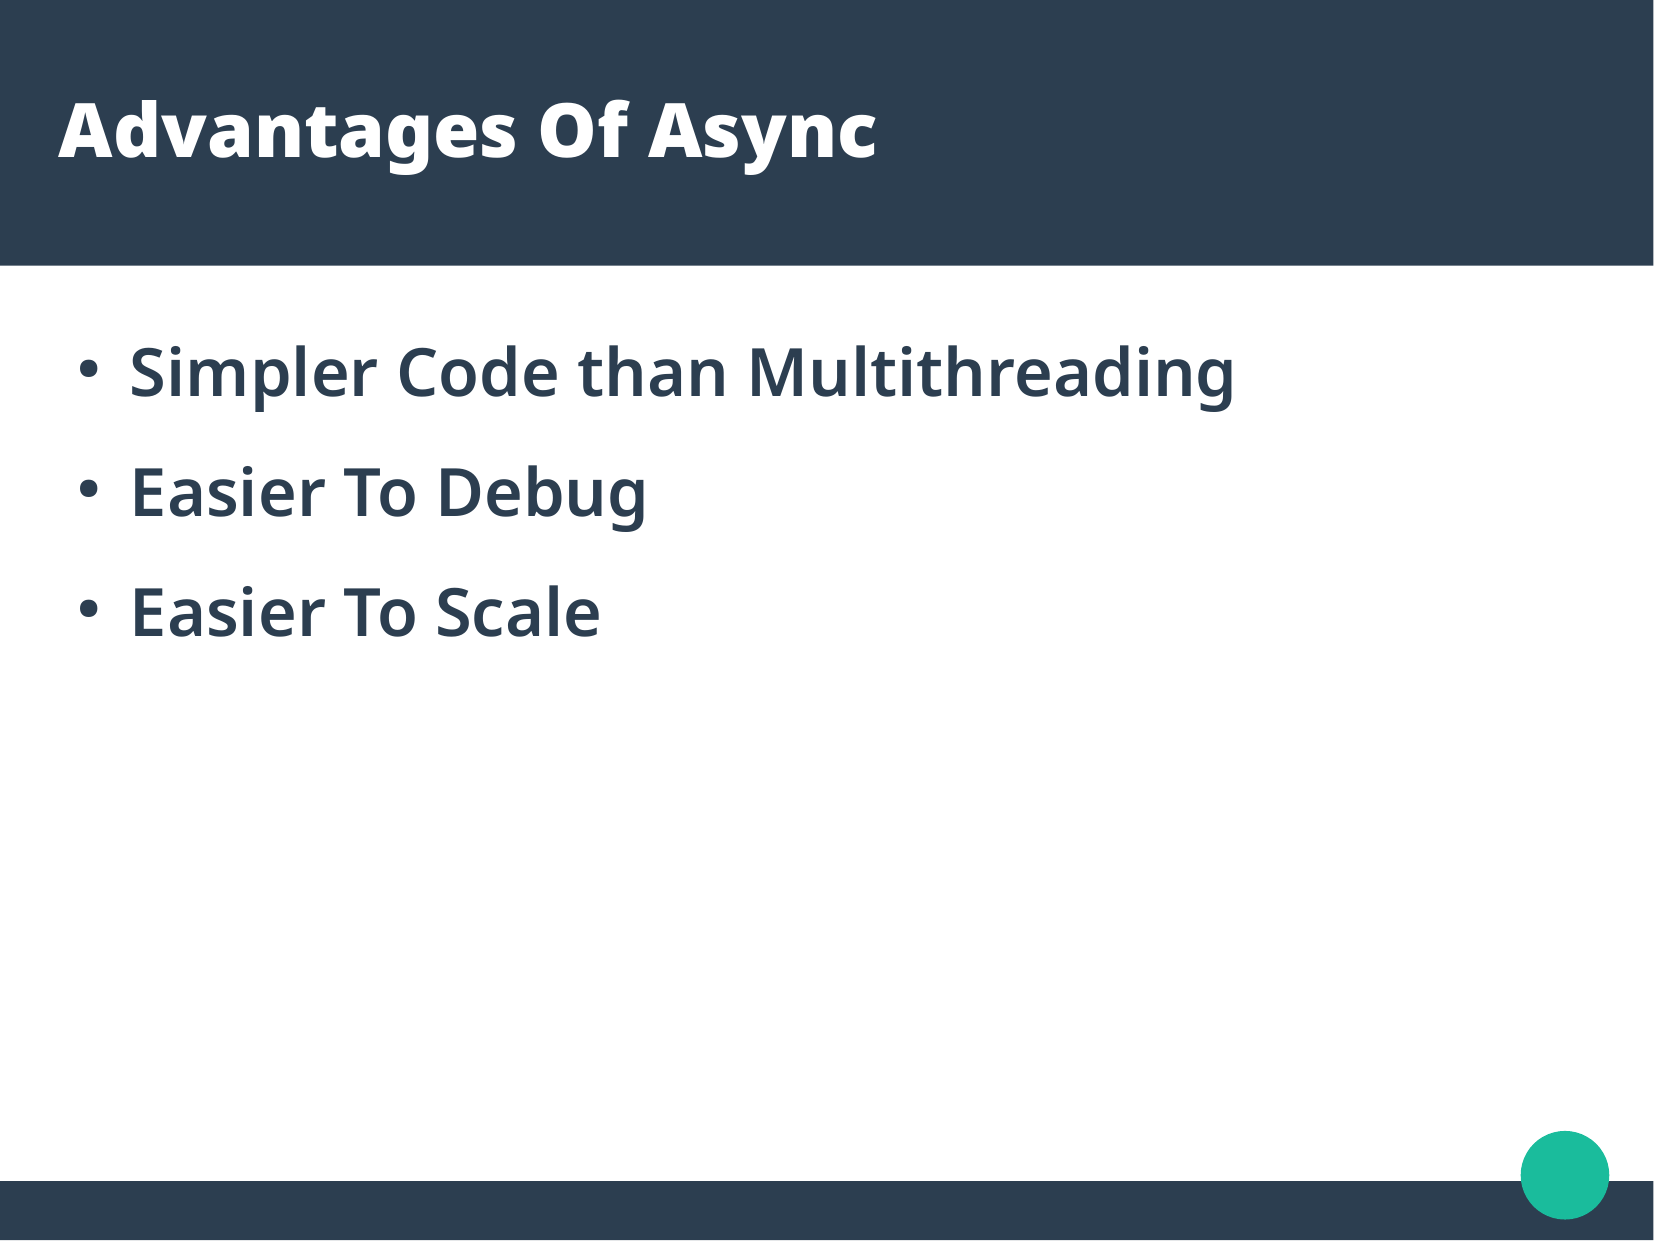

# Advantages Of Async
Simpler Code than Multithreading
Easier To Debug
Easier To Scale